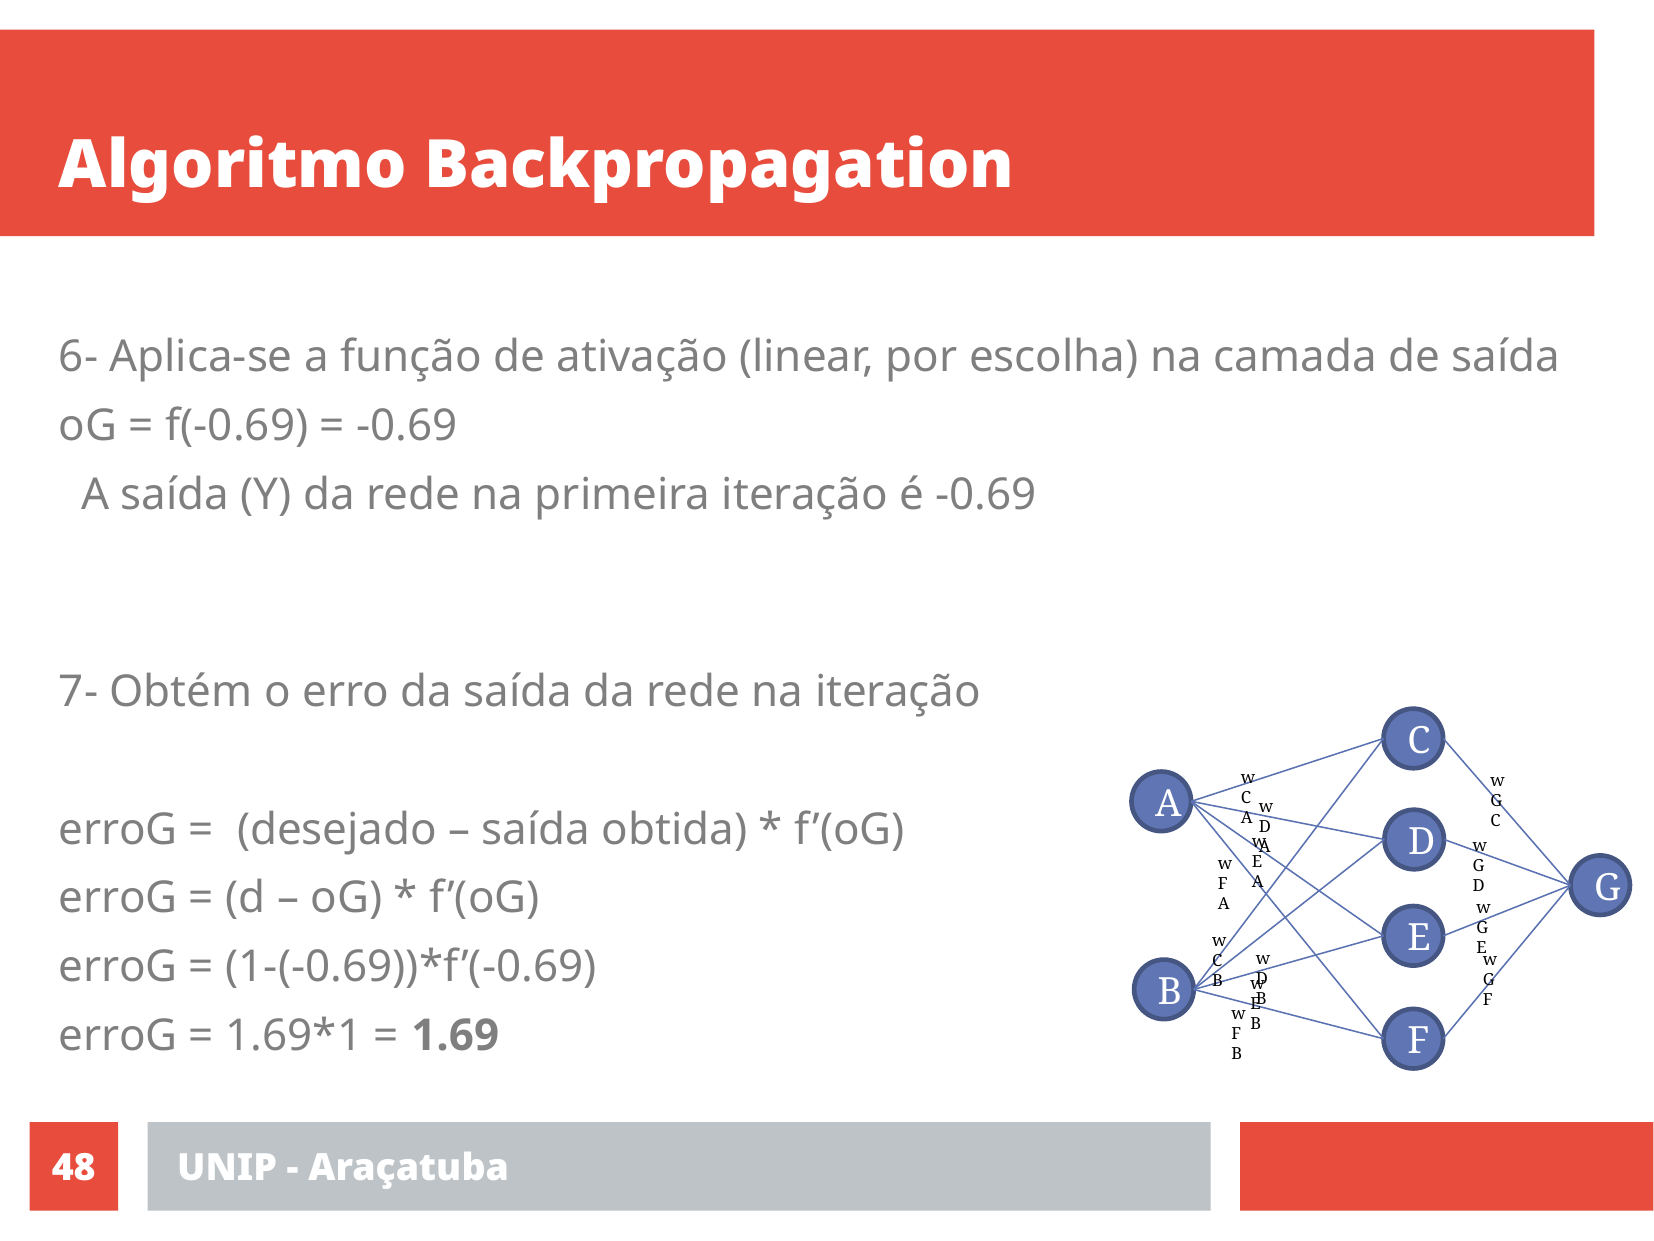

#
Algoritmo Backpropagation
6- Aplica-se a função de ativação (linear, por escolha) na camada de saída
oG = f(-0.69) = -0.69
A saída (Y) da rede na primeira iteração é -0.69
7- Obtém o erro da saída da rede na iteração
erroG = (desejado – saída obtida) * f’(oG)
erroG = (d – oG) * f’(oG)
erroG = (1-(-0.69))*f’(-0.69)
erroG = 1.69*1 = 1.69
C
wCA
wGC
A
wDA
D
wEA
wGD
wFA
G
wGE
E
wCB
wDB
wGF
B
wEB
wFB
F
48
UNIP - Araçatuba